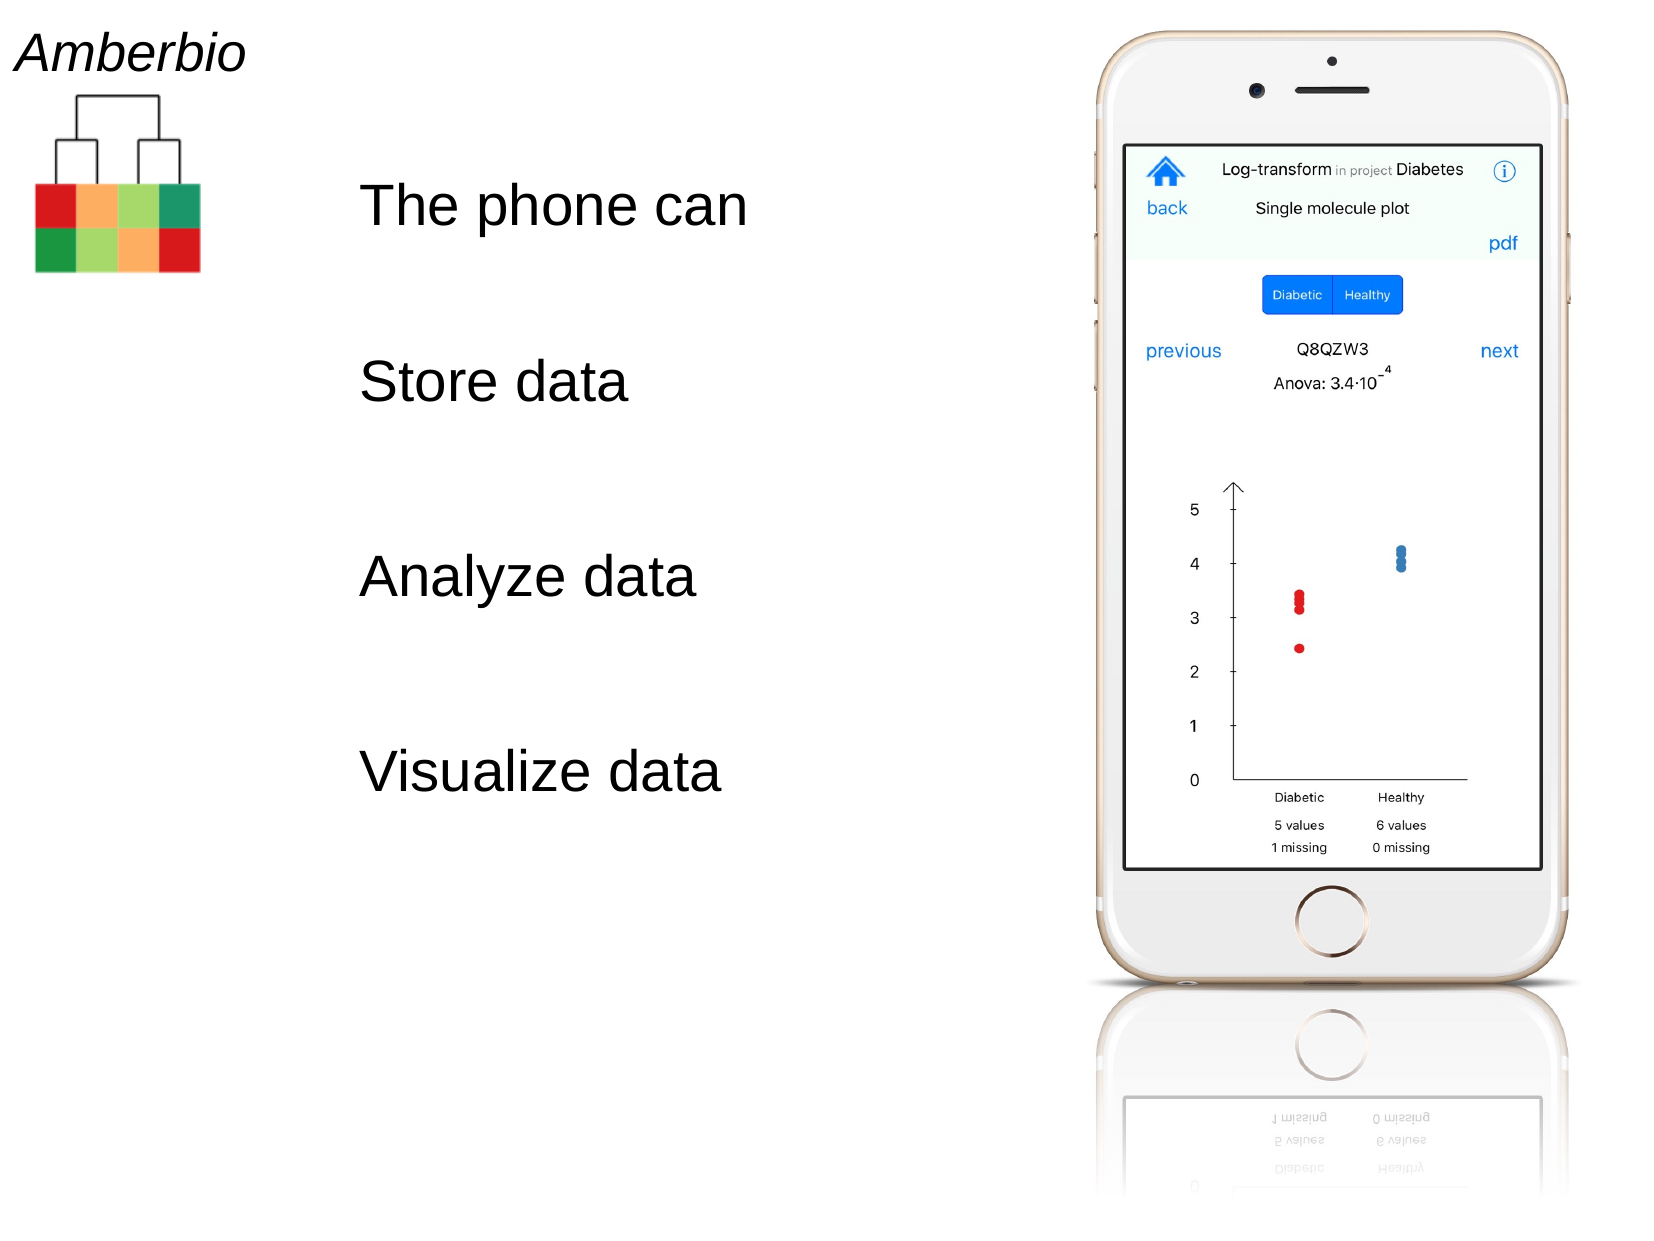

Amberbio
The phone can
Store data
Analyze data
Visualize data